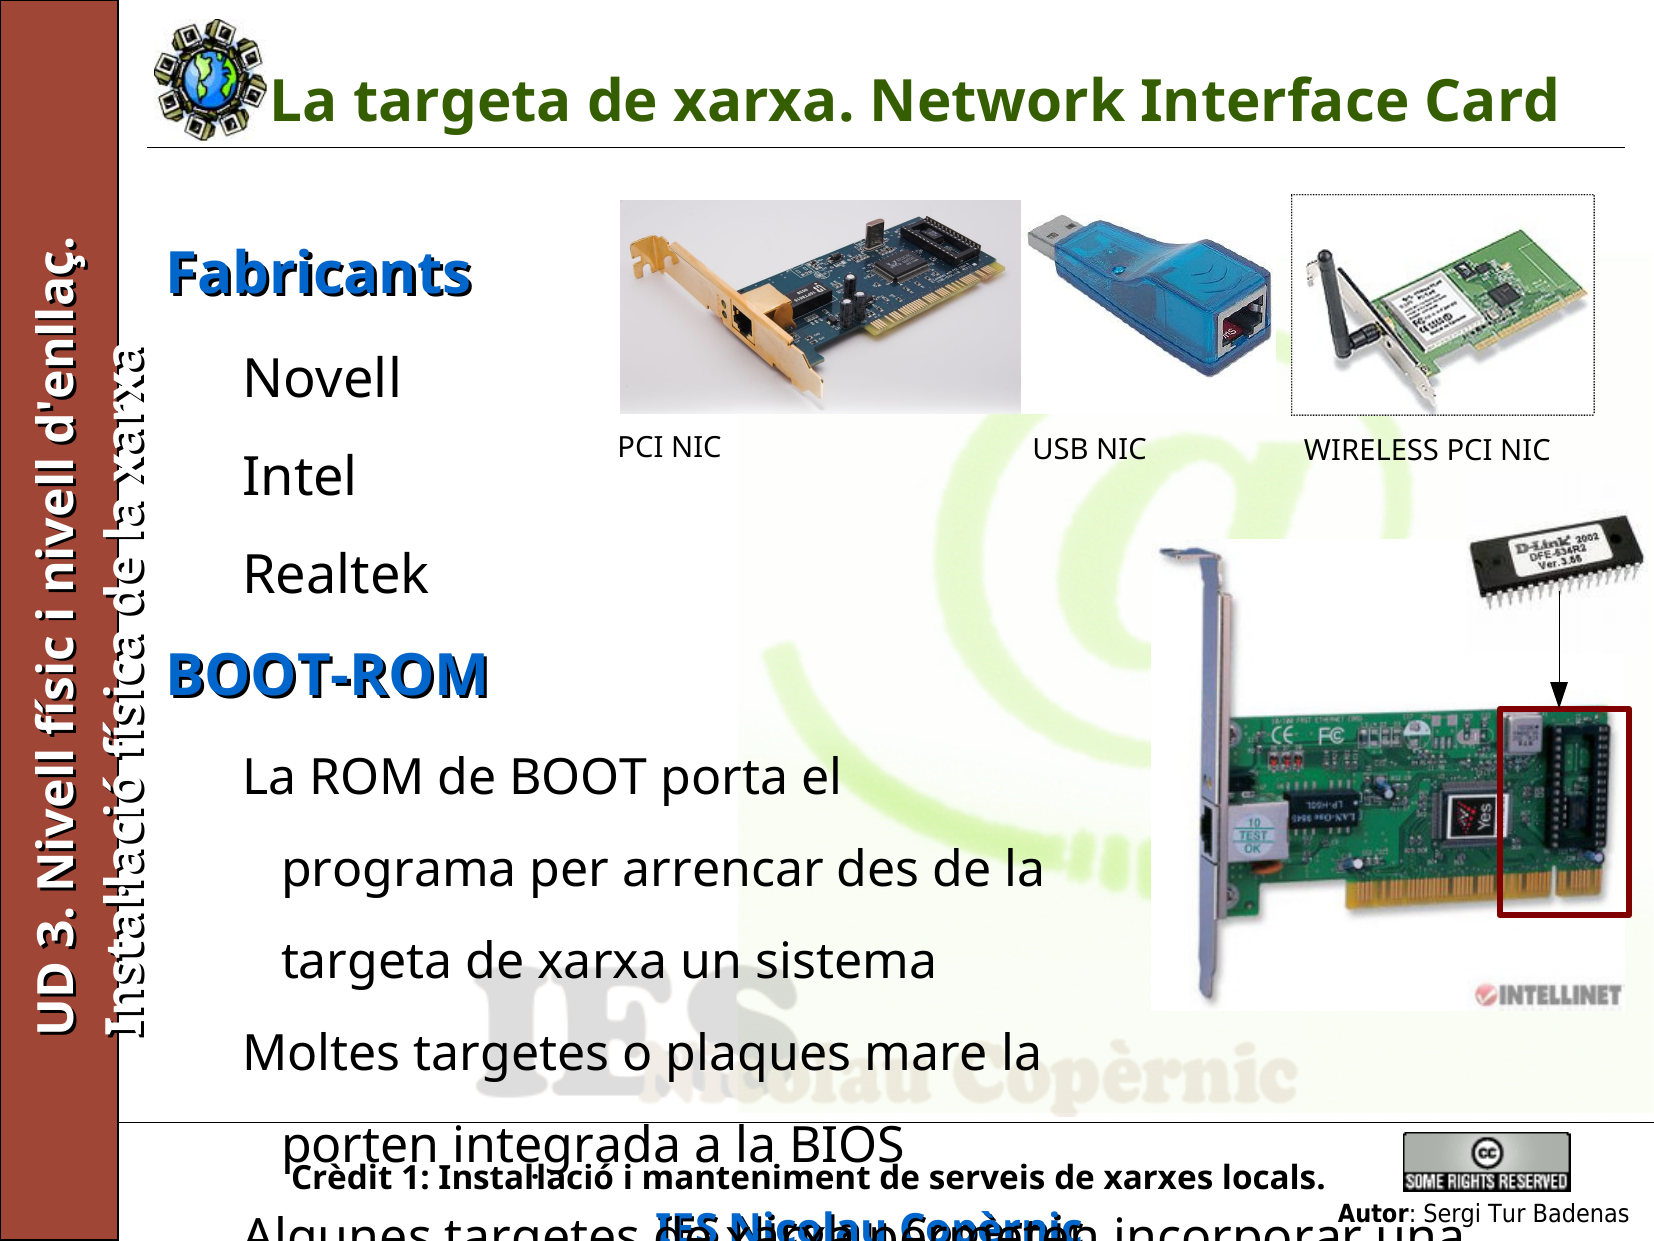

# La targeta de xarxa. Network Interface Card
Fabricants
Novell
Intel
Realtek
BOOT-ROM
La ROM de BOOT porta el
 programa per arrencar des de la
 targeta de xarxa un sistema
Moltes targetes o plaques mare la
 porten integrada a la BIOS
Algunes targetes de xarxa permeten incorporar una targeta CompactFlash
PCI NIC
USB NIC
WIRELESS PCI NIC